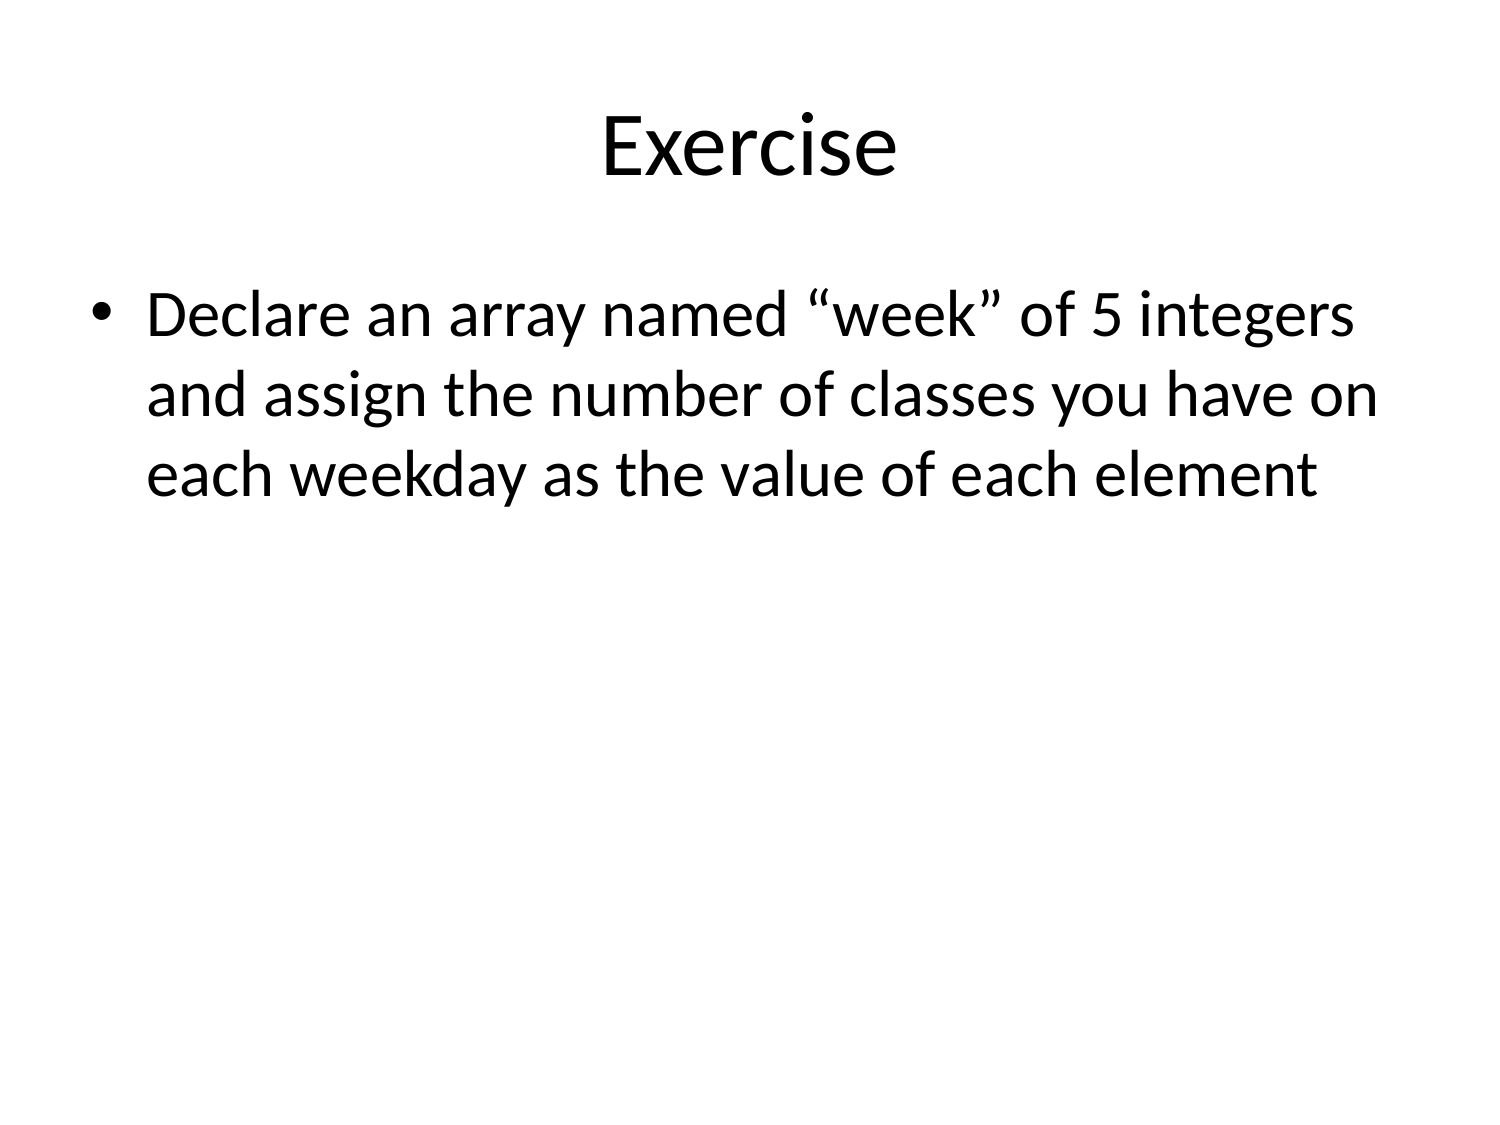

# Exercise
Declare an array named “week” of 5 integers and assign the number of classes you have on each weekday as the value of each element